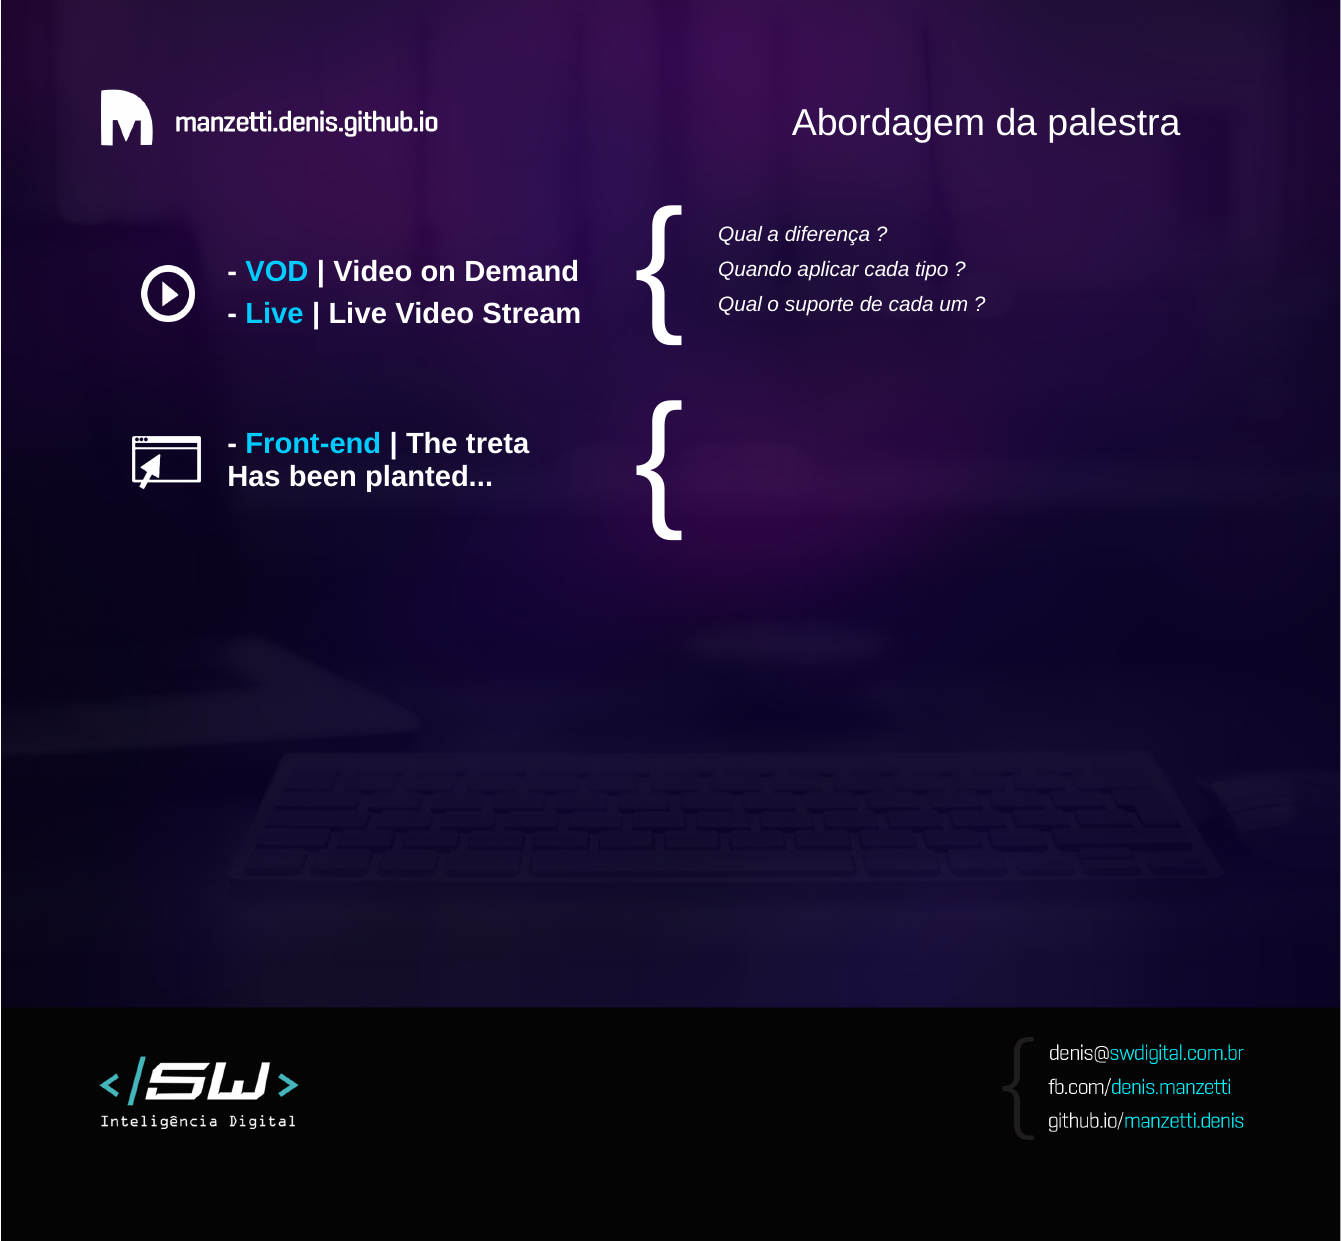

Abordagem da palestra
{
Qual a diferença ?
Quando aplicar cada tipo ?
Qual o suporte de cada um ?
- VOD | Video on Demand
- Live | Live Video Stream
{
- Front-end | The treta
Has been planted...